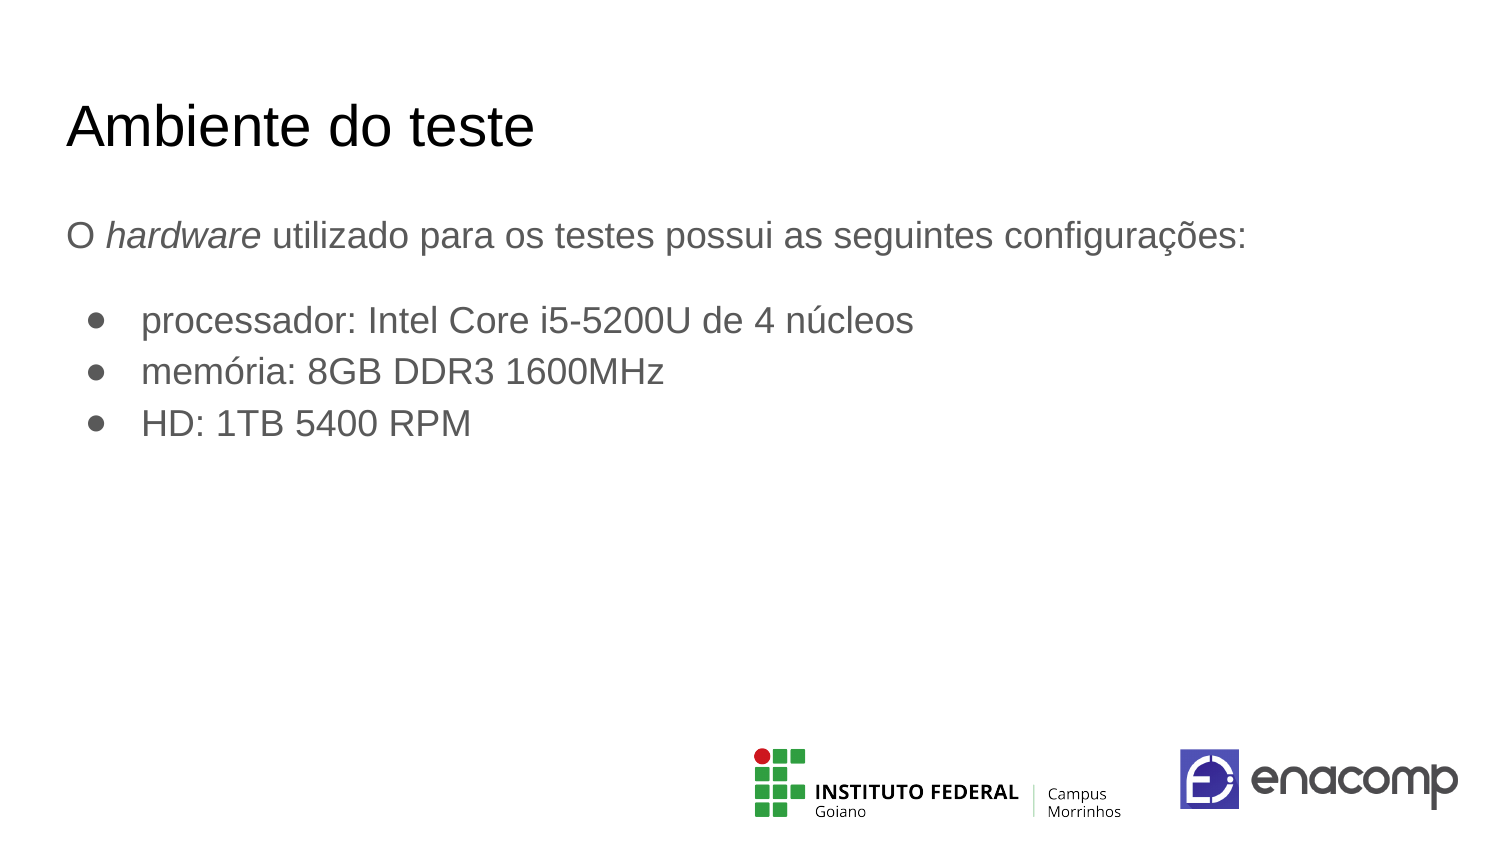

# Ambiente do teste
O hardware utilizado para os testes possui as seguintes configurações:
processador: Intel Core i5-5200U de 4 núcleos
memória: 8GB DDR3 1600MHz
HD: 1TB 5400 RPM